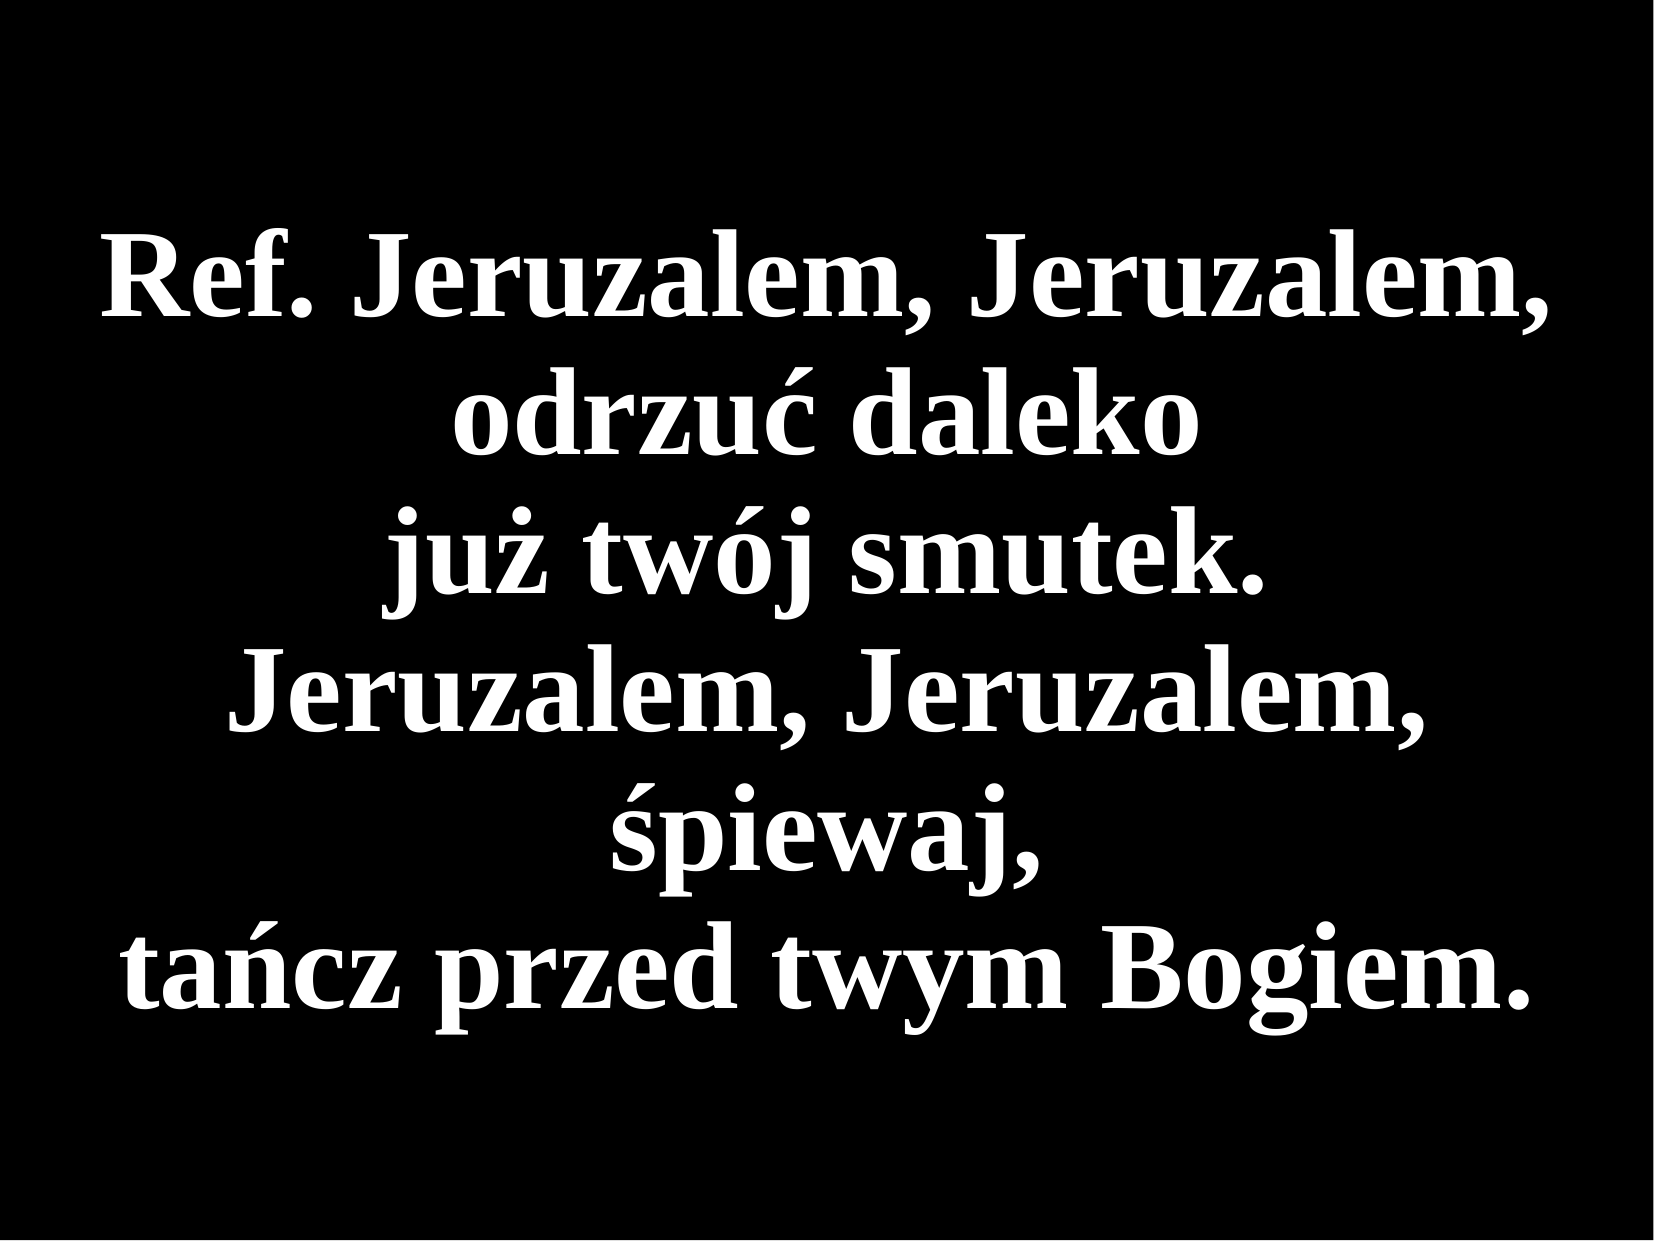

# Ref. Jeruzalem, Jeruzalem, odrzuć daleko już twój smutek. Jeruzalem, Jeruzalem, śpiewaj, tańcz przed twym Bogiem.